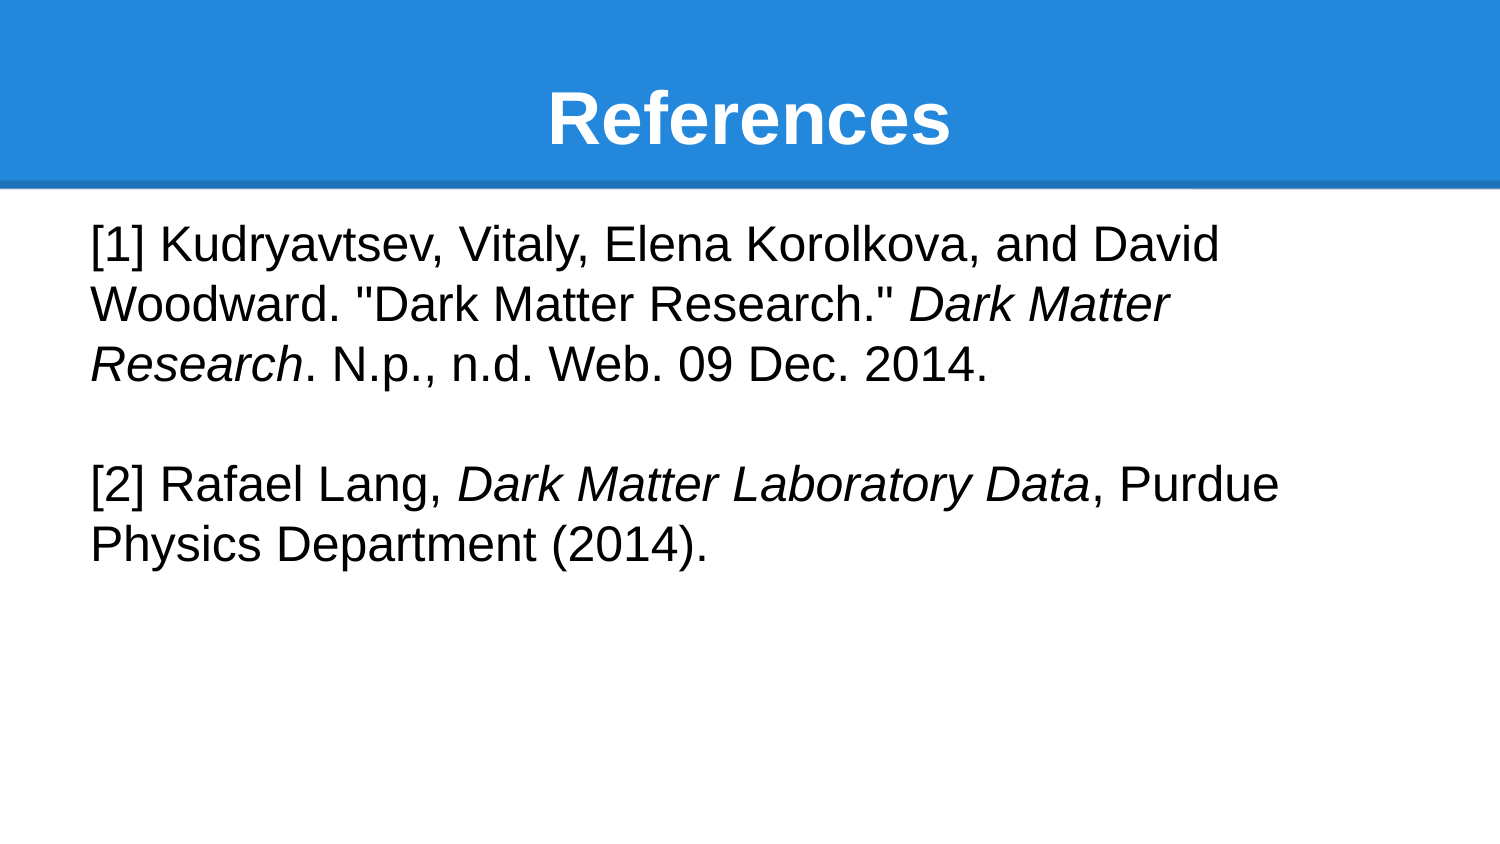

# References
[1] Kudryavtsev, Vitaly, Elena Korolkova, and David Woodward. "Dark Matter Research." Dark Matter Research. N.p., n.d. Web. 09 Dec. 2014.
[2] Rafael Lang, Dark Matter Laboratory Data, Purdue Physics Department (2014).